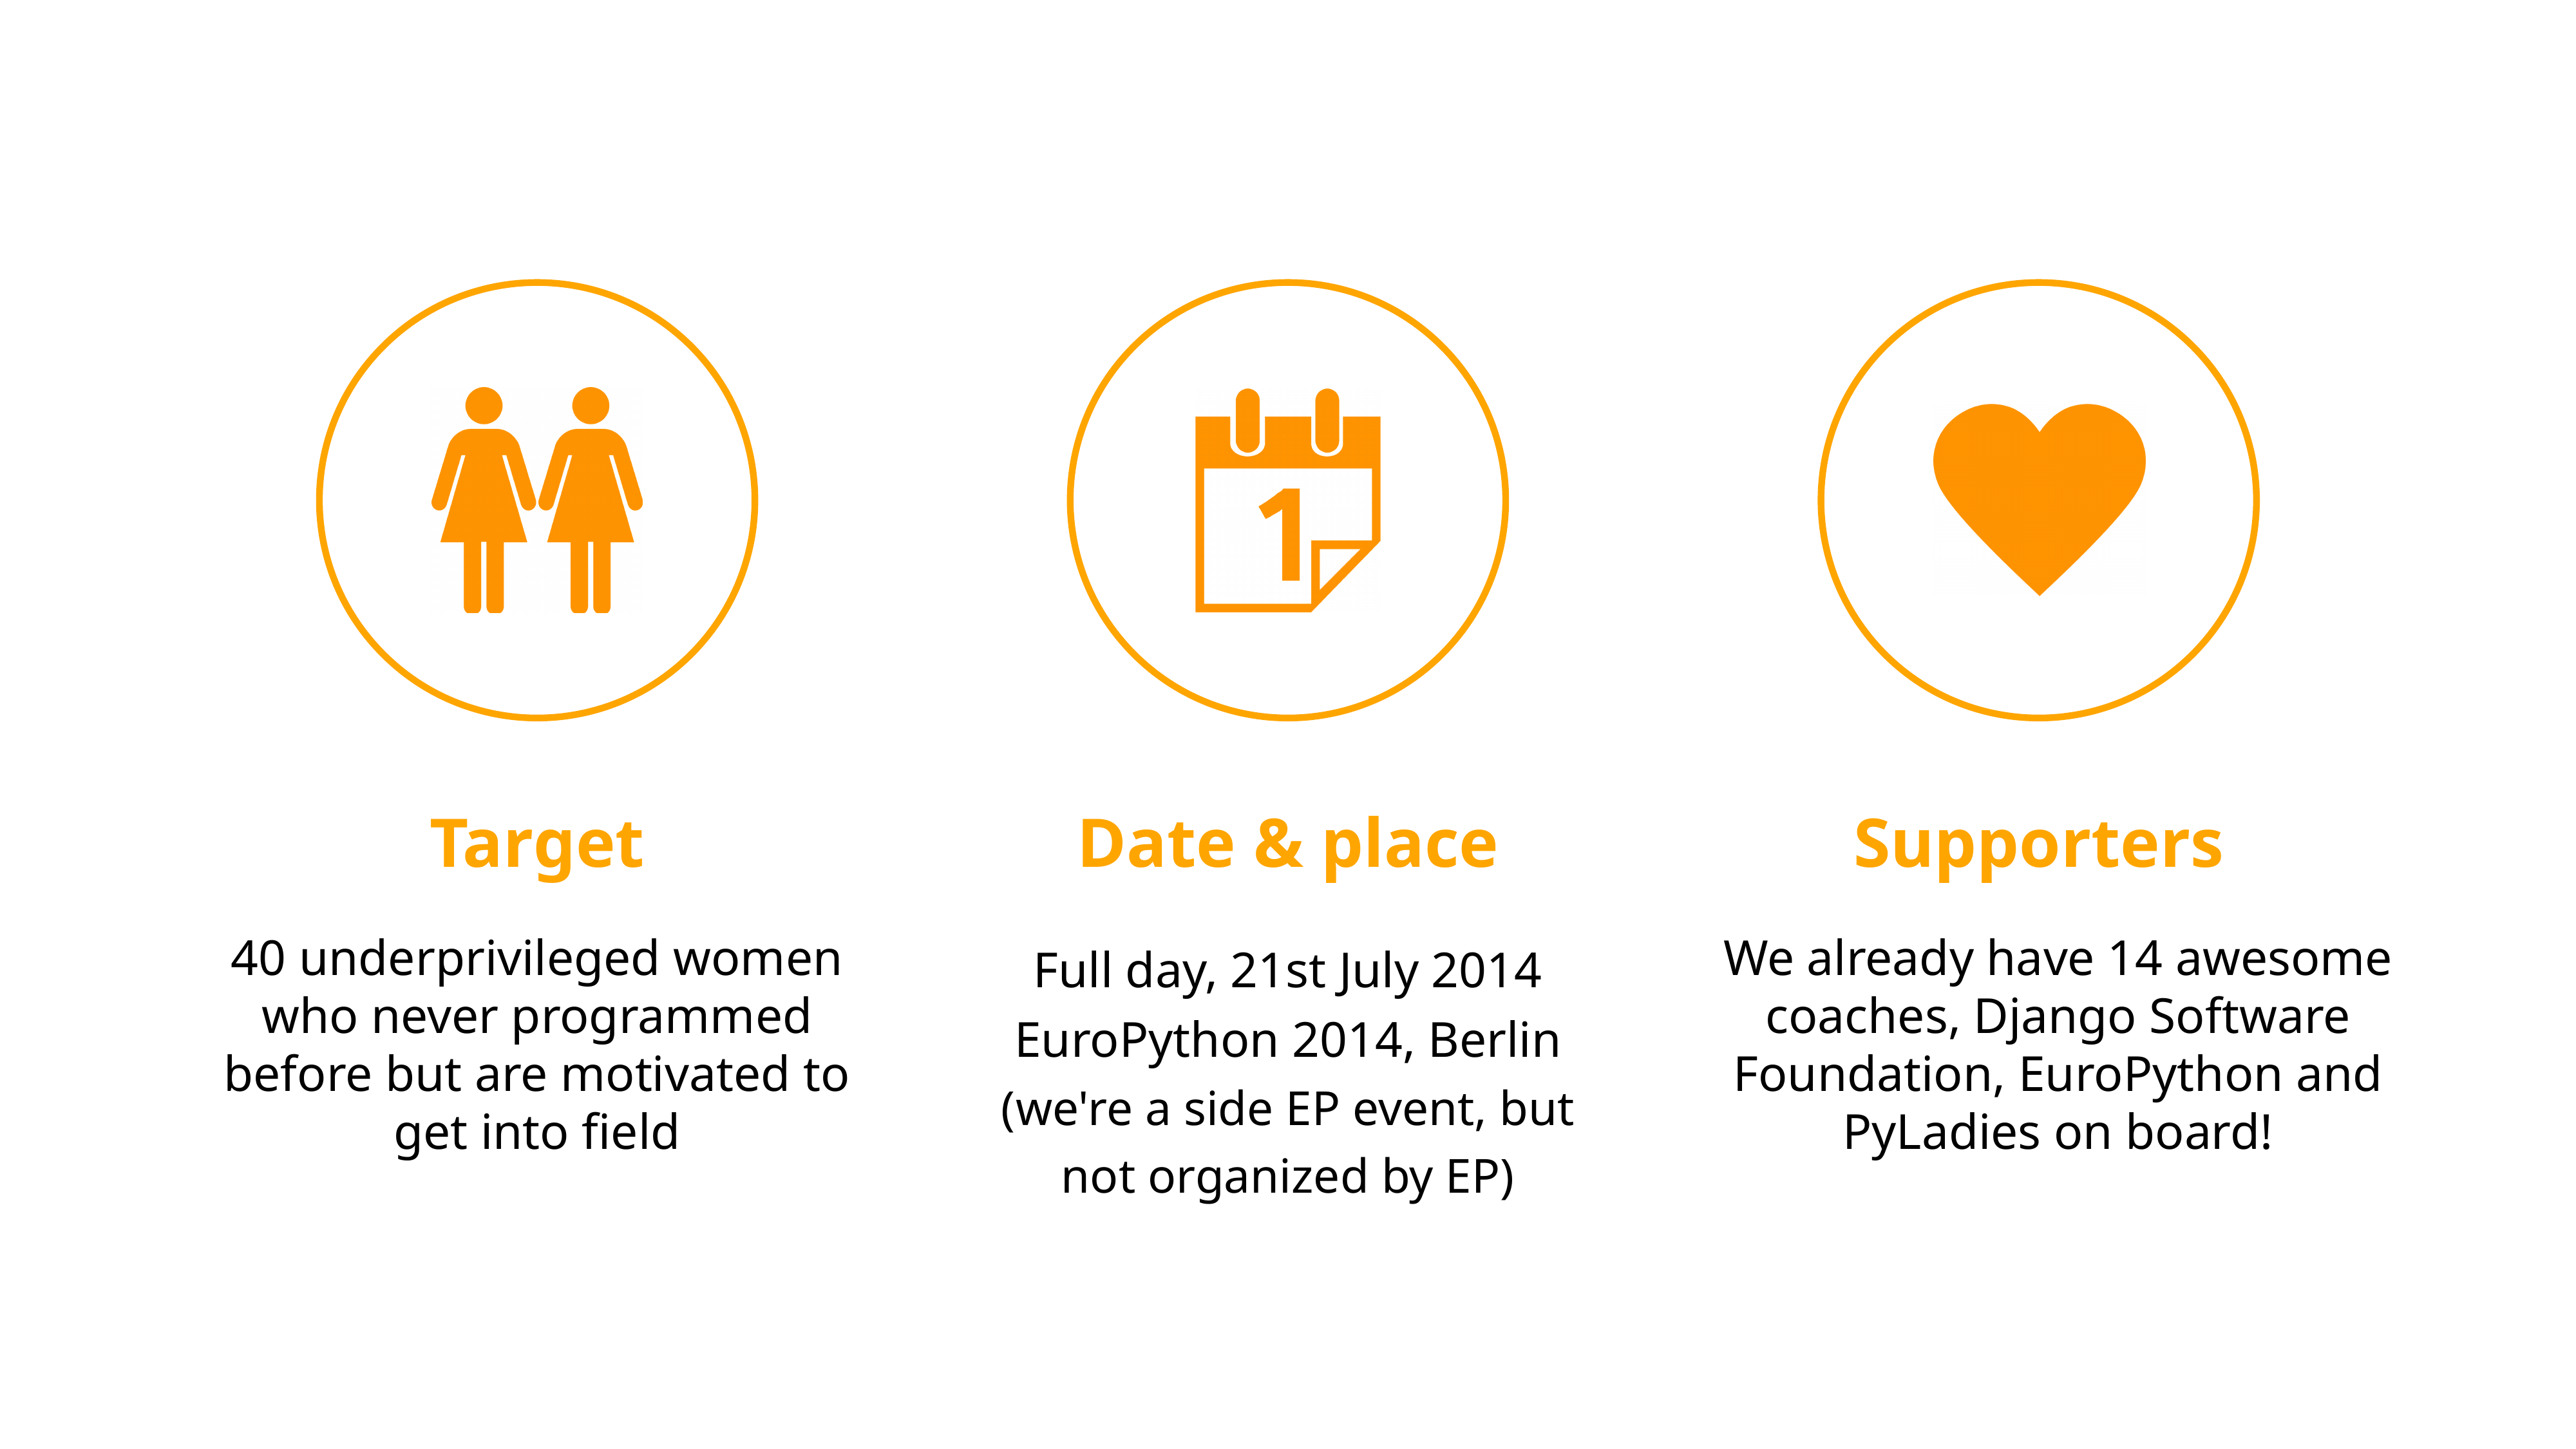

Target
Date & place
Supporters
40 underprivileged women who never programmed before but are motivated to get into field
We already have 14 awesome coaches, Django Software Foundation, EuroPython and PyLadies on board!
Full day, 21st July 2014
EuroPython 2014, Berlin
(we're a side EP event, but not organized by EP)